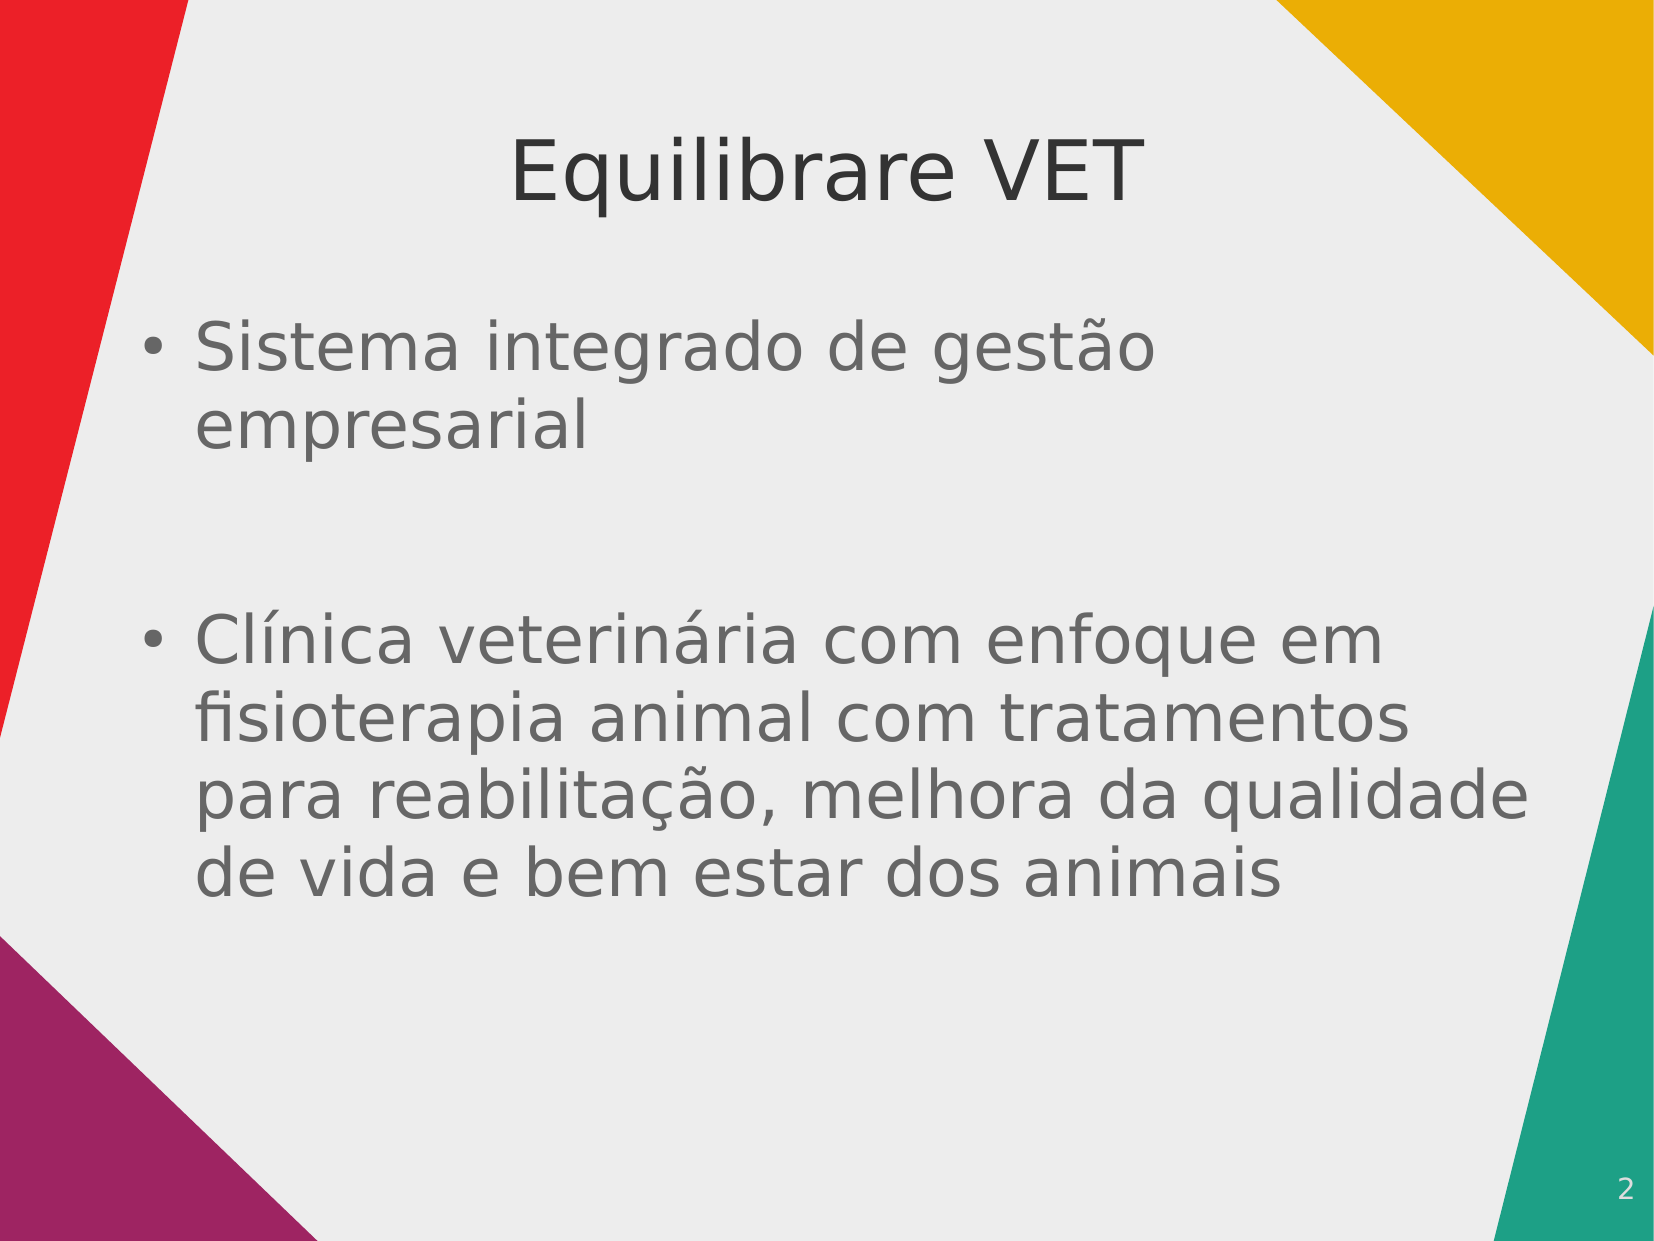

# Equilibrare VET
Sistema integrado de gestão empresarial
Clínica veterinária com enfoque em fisioterapia animal com tratamentos para reabilitação, melhora da qualidade de vida e bem estar dos animais
2